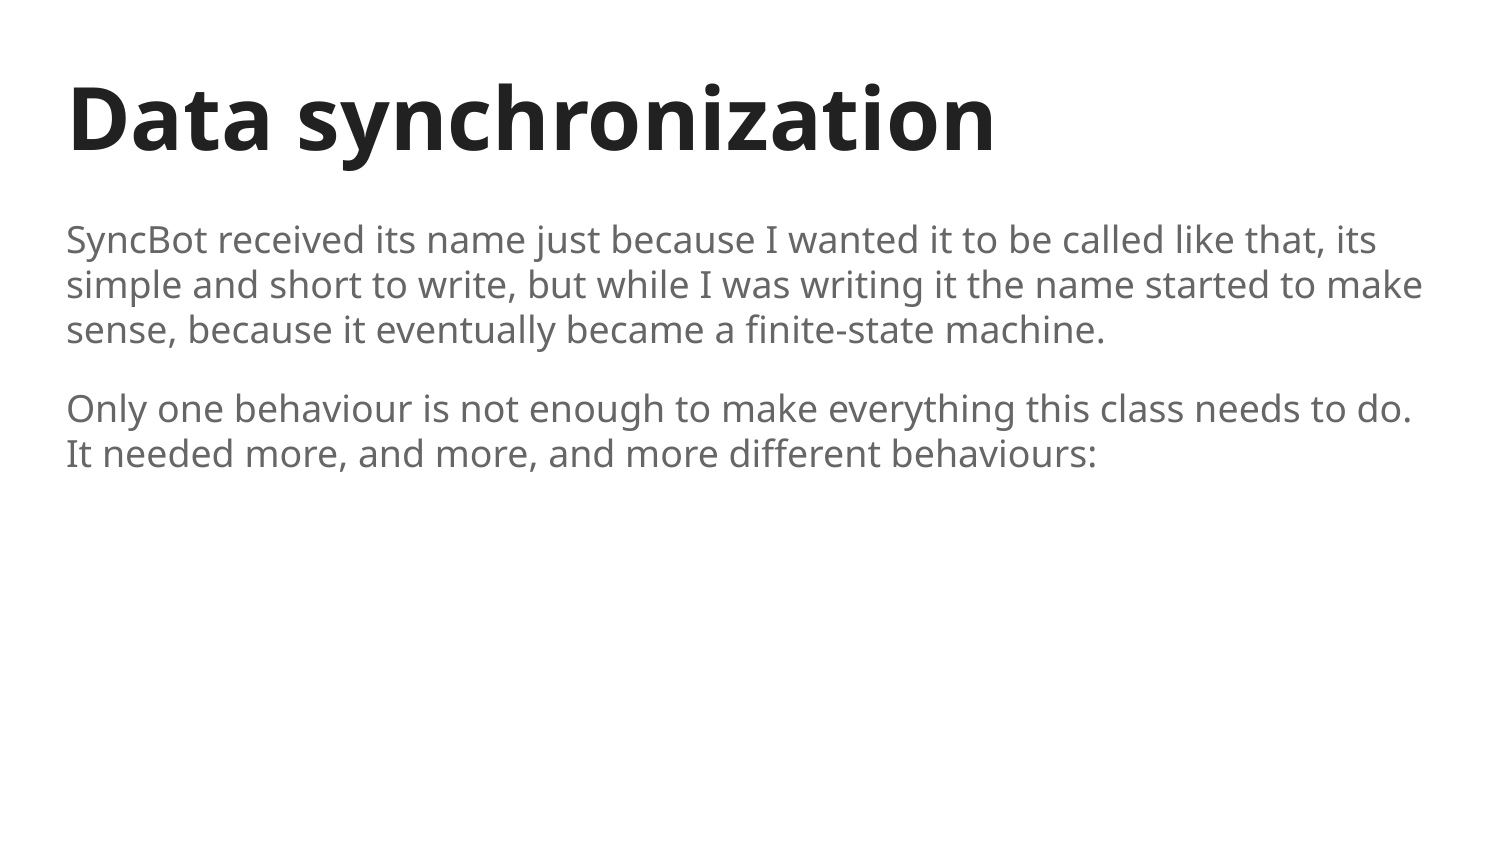

# Data synchronization
SyncBot received its name just because I wanted it to be called like that, its simple and short to write, but while I was writing it the name started to make sense, because it eventually became a finite-state machine.
Only one behaviour is not enough to make everything this class needs to do. It needed more, and more, and more different behaviours: